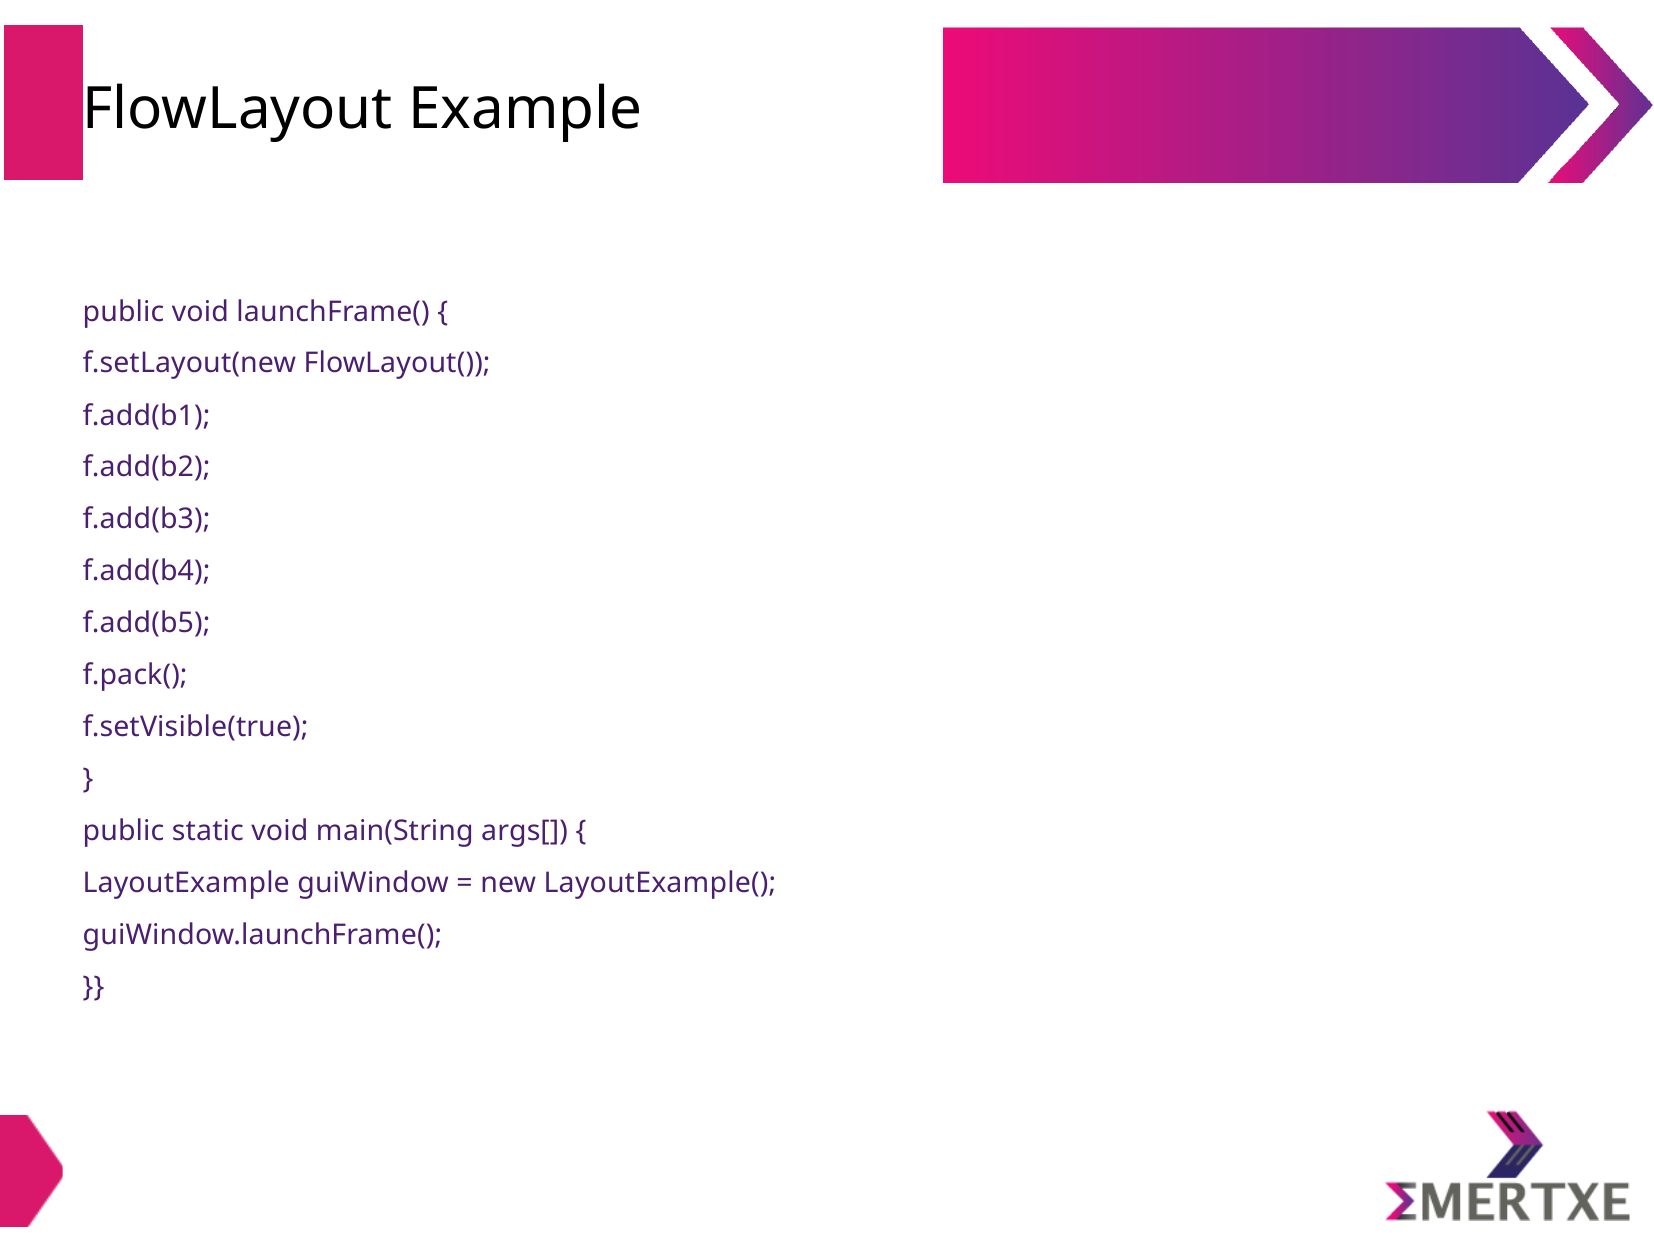

# FlowLayout Example
public void launchFrame() {
f.setLayout(new FlowLayout());
f.add(b1);
f.add(b2);
f.add(b3);
f.add(b4);
f.add(b5);
f.pack();
f.setVisible(true);
}
public static void main(String args[]) {
LayoutExample guiWindow = new LayoutExample();
guiWindow.launchFrame();
}}